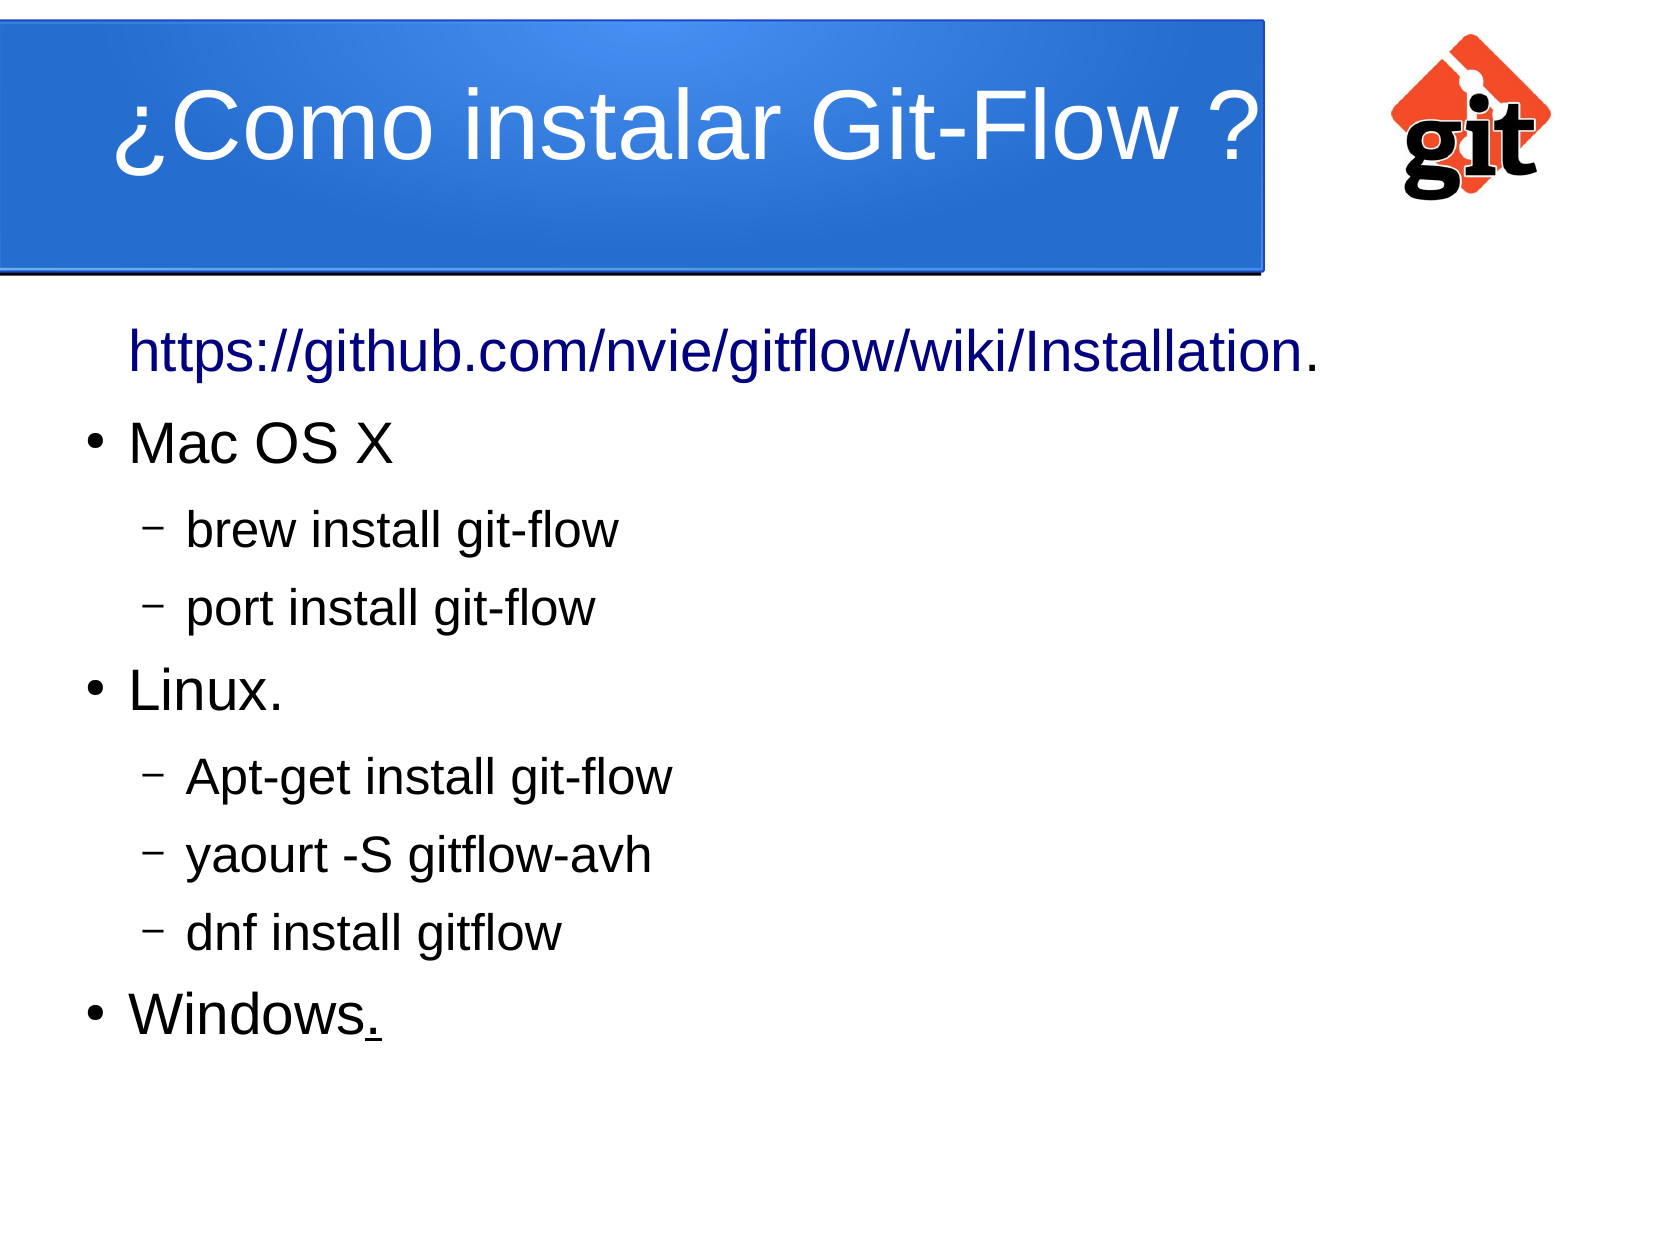

# ¿Como instalar Git-Flow ?
https://github.com/nvie/gitflow/wiki/Installation.
Mac OS X
brew install git-flow
port install git-flow
Linux.
Apt-get install git-flow
yaourt -S gitflow-avh
dnf install gitflow
Windows.